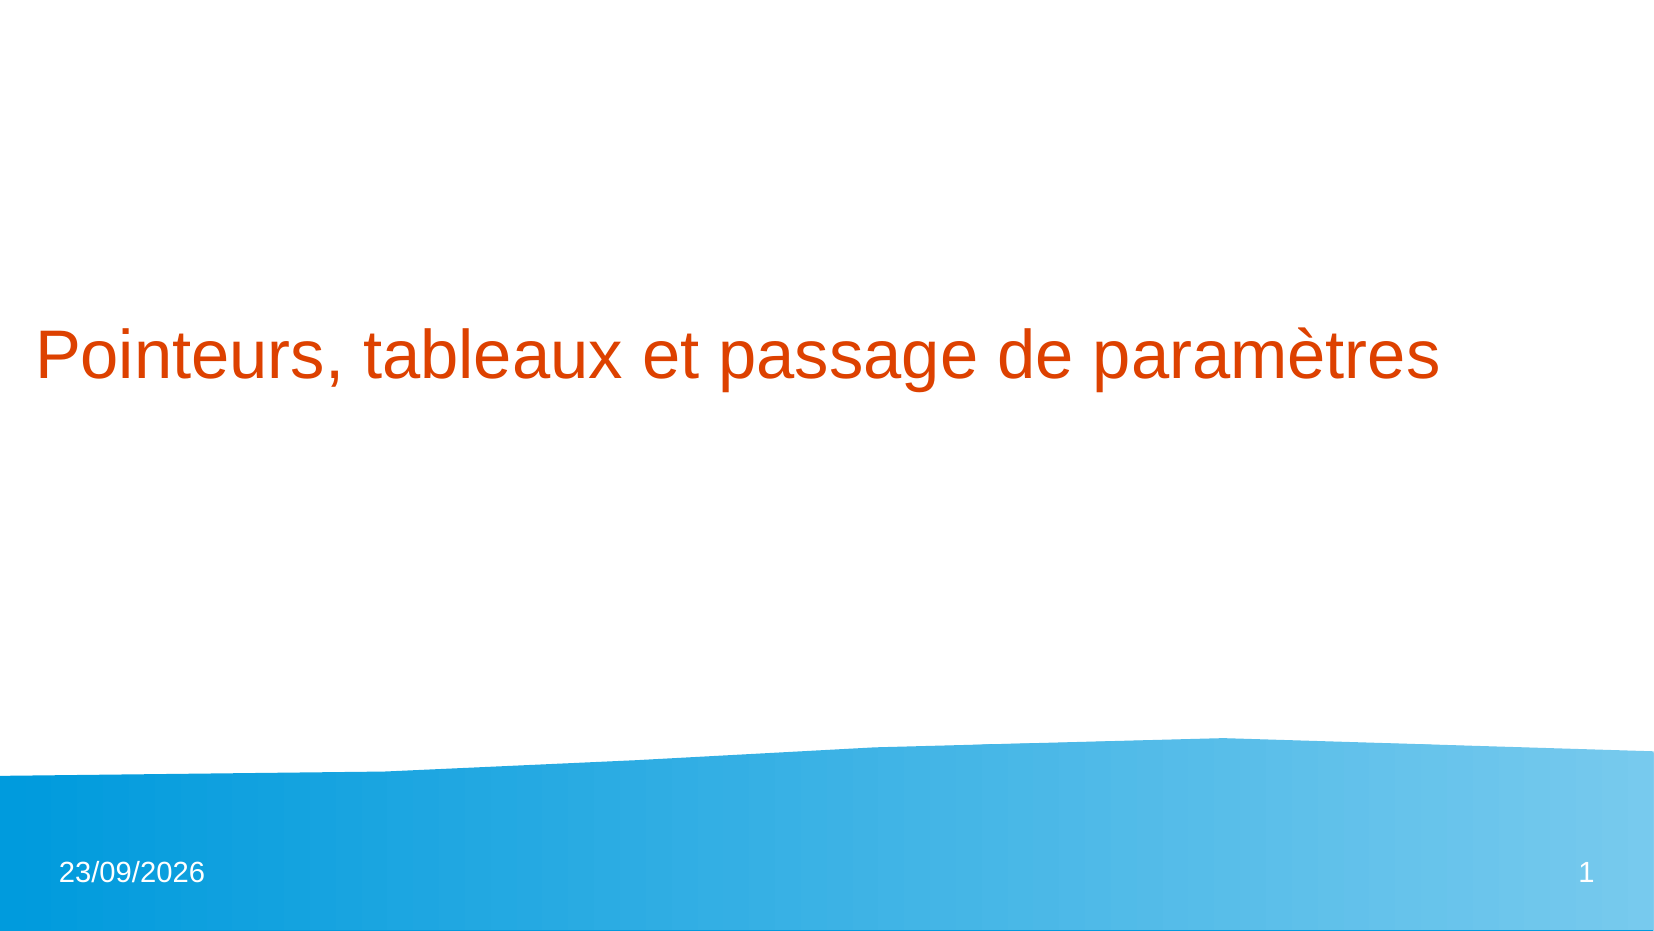

# Pointeurs, tableaux et passage de paramètres